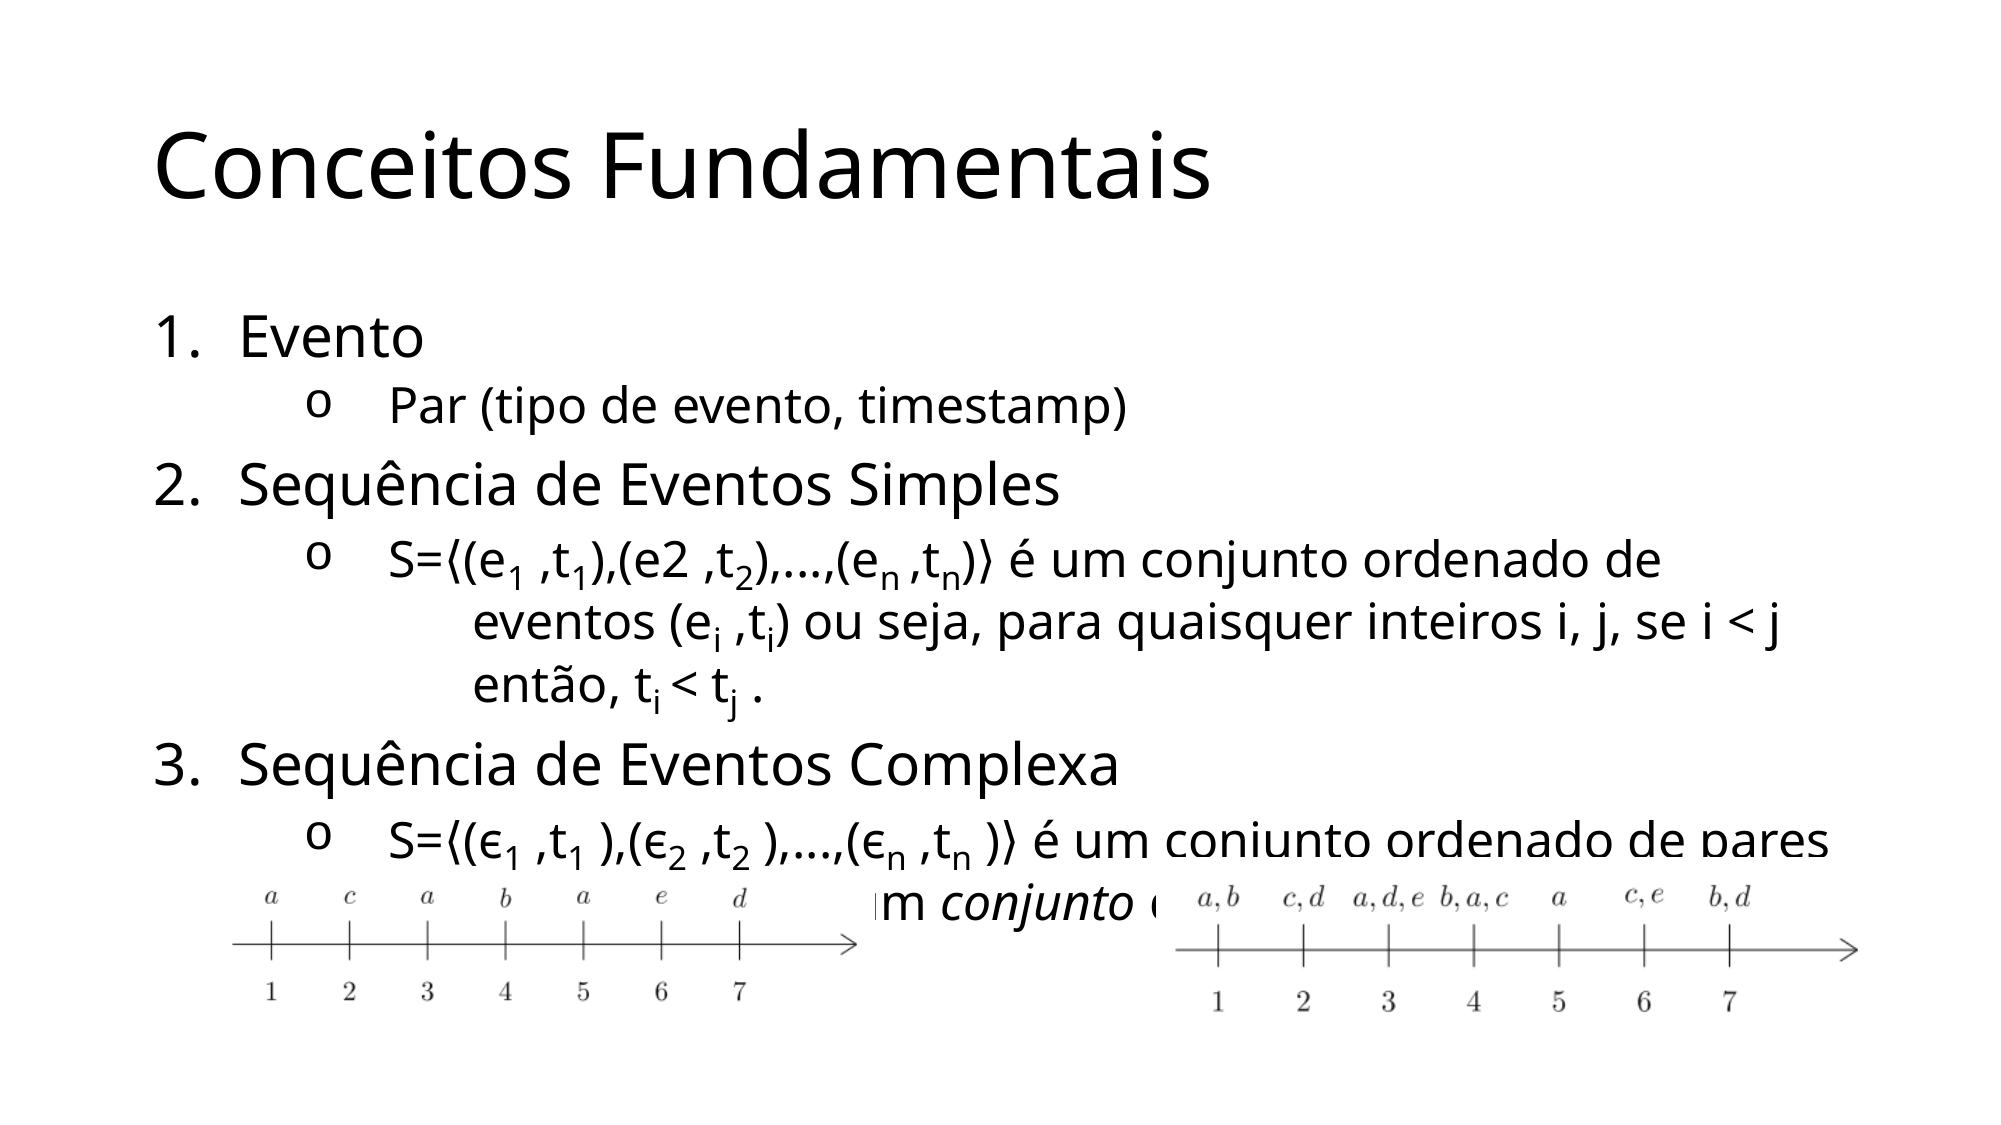

# Conceitos Fundamentais
Evento
Par (tipo de evento, timestamp)
Sequência de Eventos Simples
S=⟨(e1 ,t1),(e2 ,t2),...,(en ,tn)⟩ é um conjunto ordenado de eventos (ei ,ti) ou seja, para quaisquer inteiros i, j, se i < j então, ti < tj .
Sequência de Eventos Complexa
S=⟨(ϵ1 ,t1 ),(ϵ2 ,t2 ),...,(ϵn ,tn )⟩ é um conjunto ordenado de pares (ϵi ,ti ), onde ϵi é um conjunto de tipos de evento.